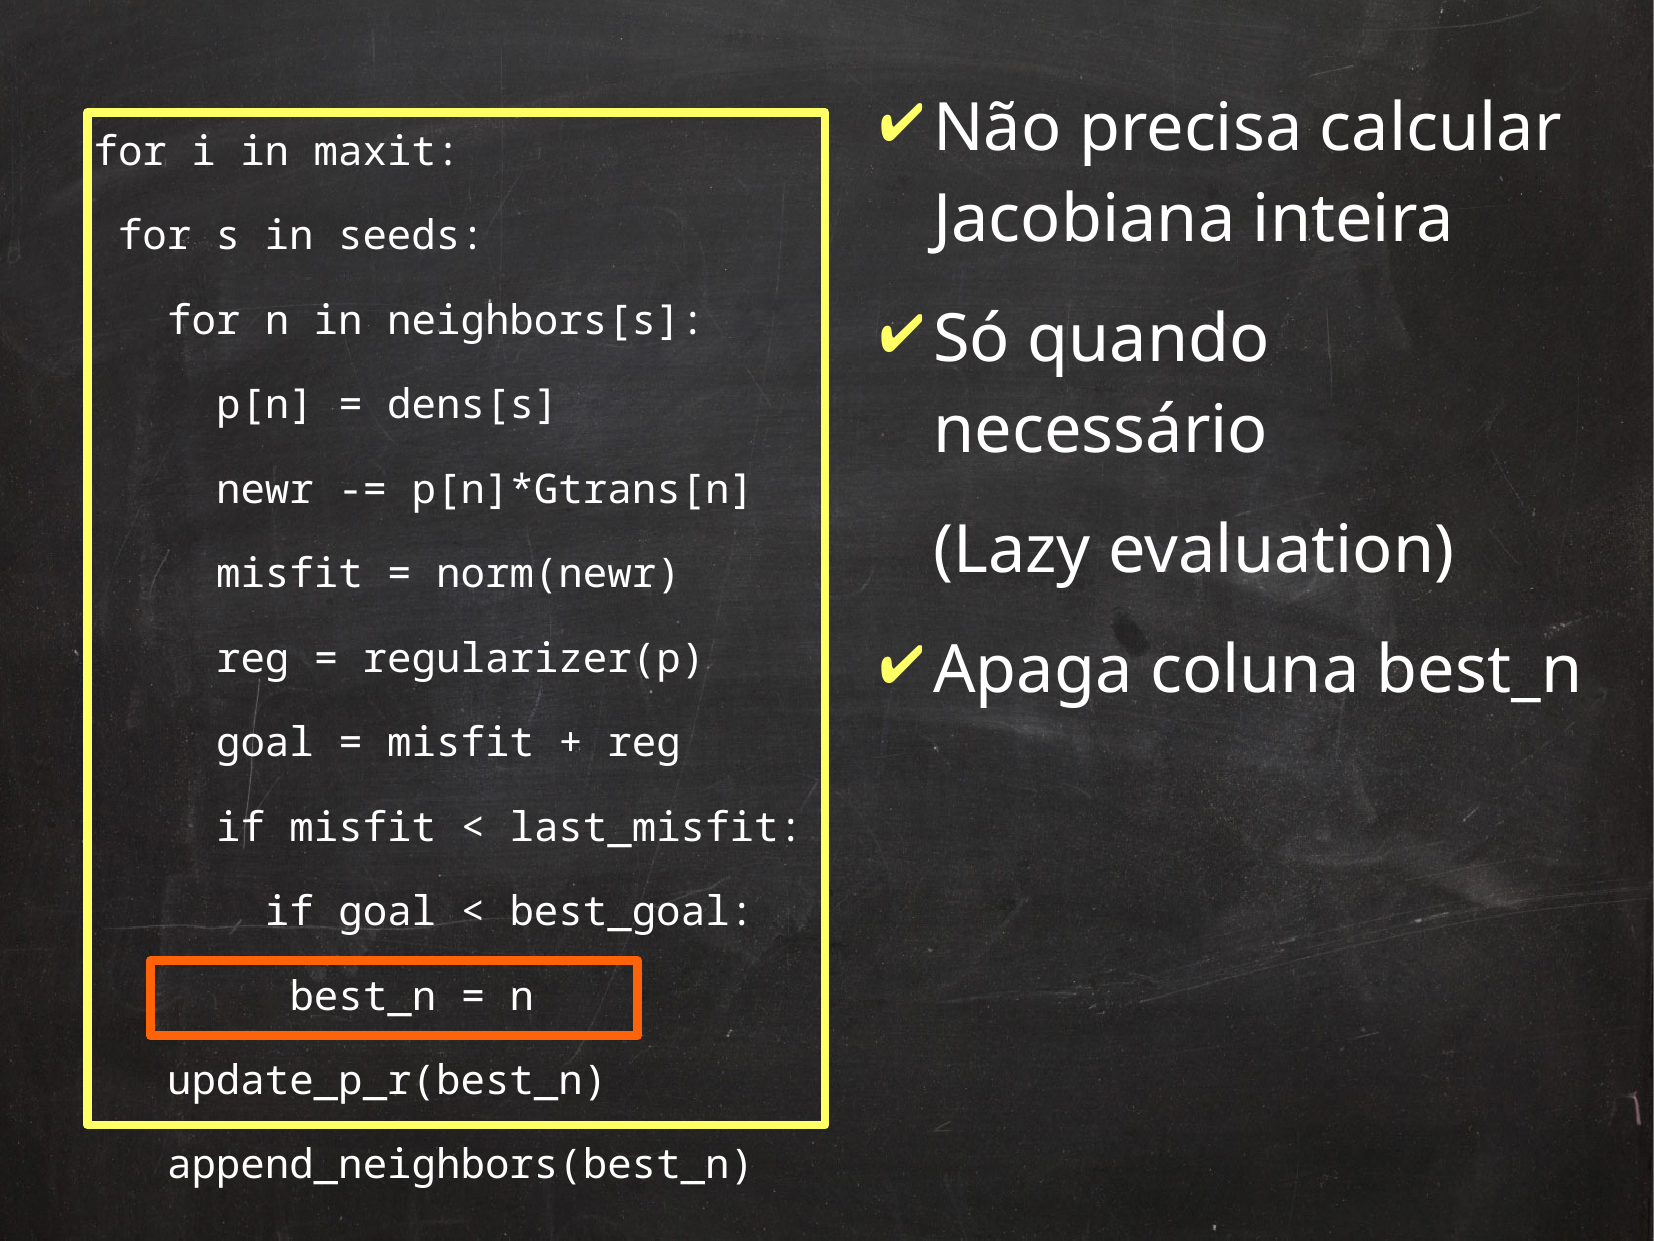

for i in maxit:
 for s in seeds:
 for n in neighbors[s]:
 p[n] = dens[s]
 newr -= p[n]*Gtrans[n]
 misfit = norm(newr)
 reg = regularizer(p)
 goal = misfit + reg
 if misfit < last_misfit:
 if goal < best_goal:
 best_n = n
 update_p_r(best_n)
 append_neighbors(best_n)
# Não precisa calcular Jacobiana inteira
Só quando necessário
(Lazy evaluation)
Apaga coluna best_n